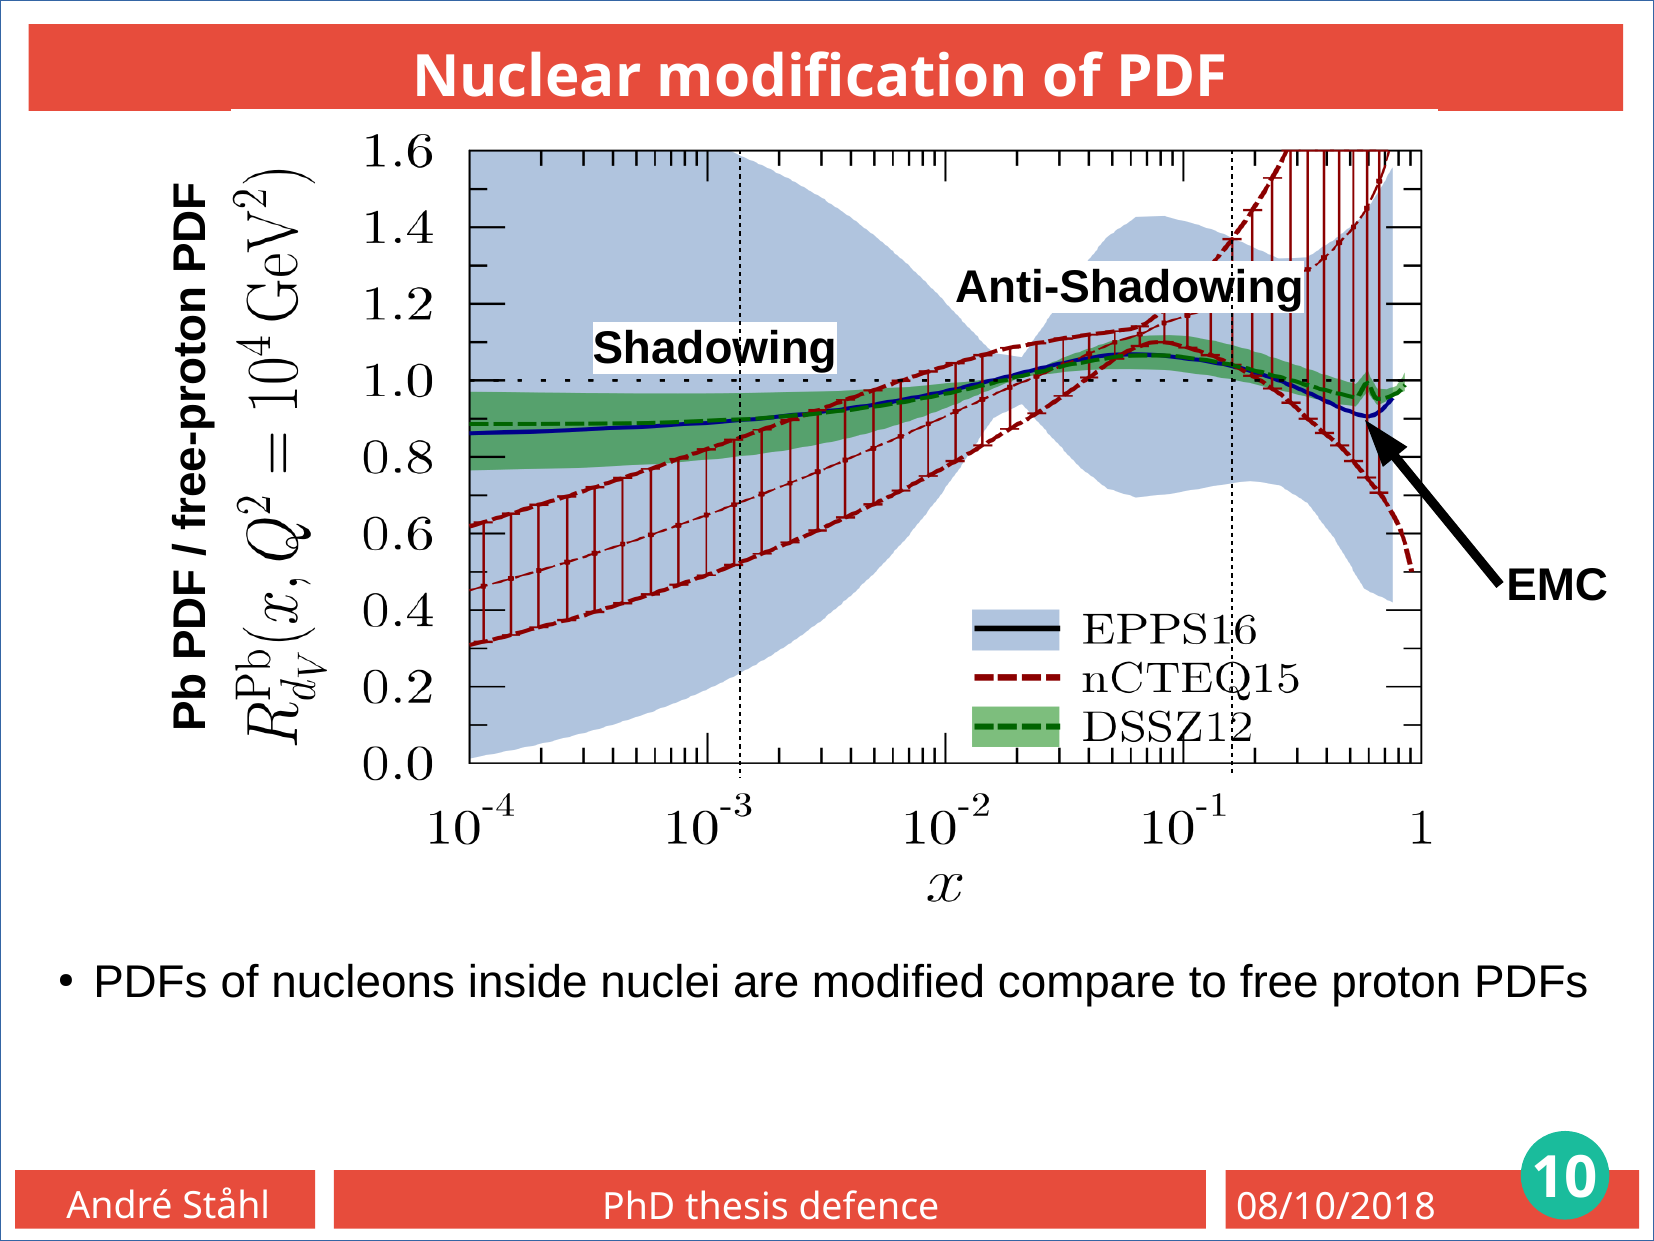

# Nuclear modification of PDF
-
Anti-Shadowing
Shadowing
Pb PDF / free-proton PDF
EMC
PDFs of nucleons inside nuclei are modified compare to free proton PDFs
10
08/10/2018